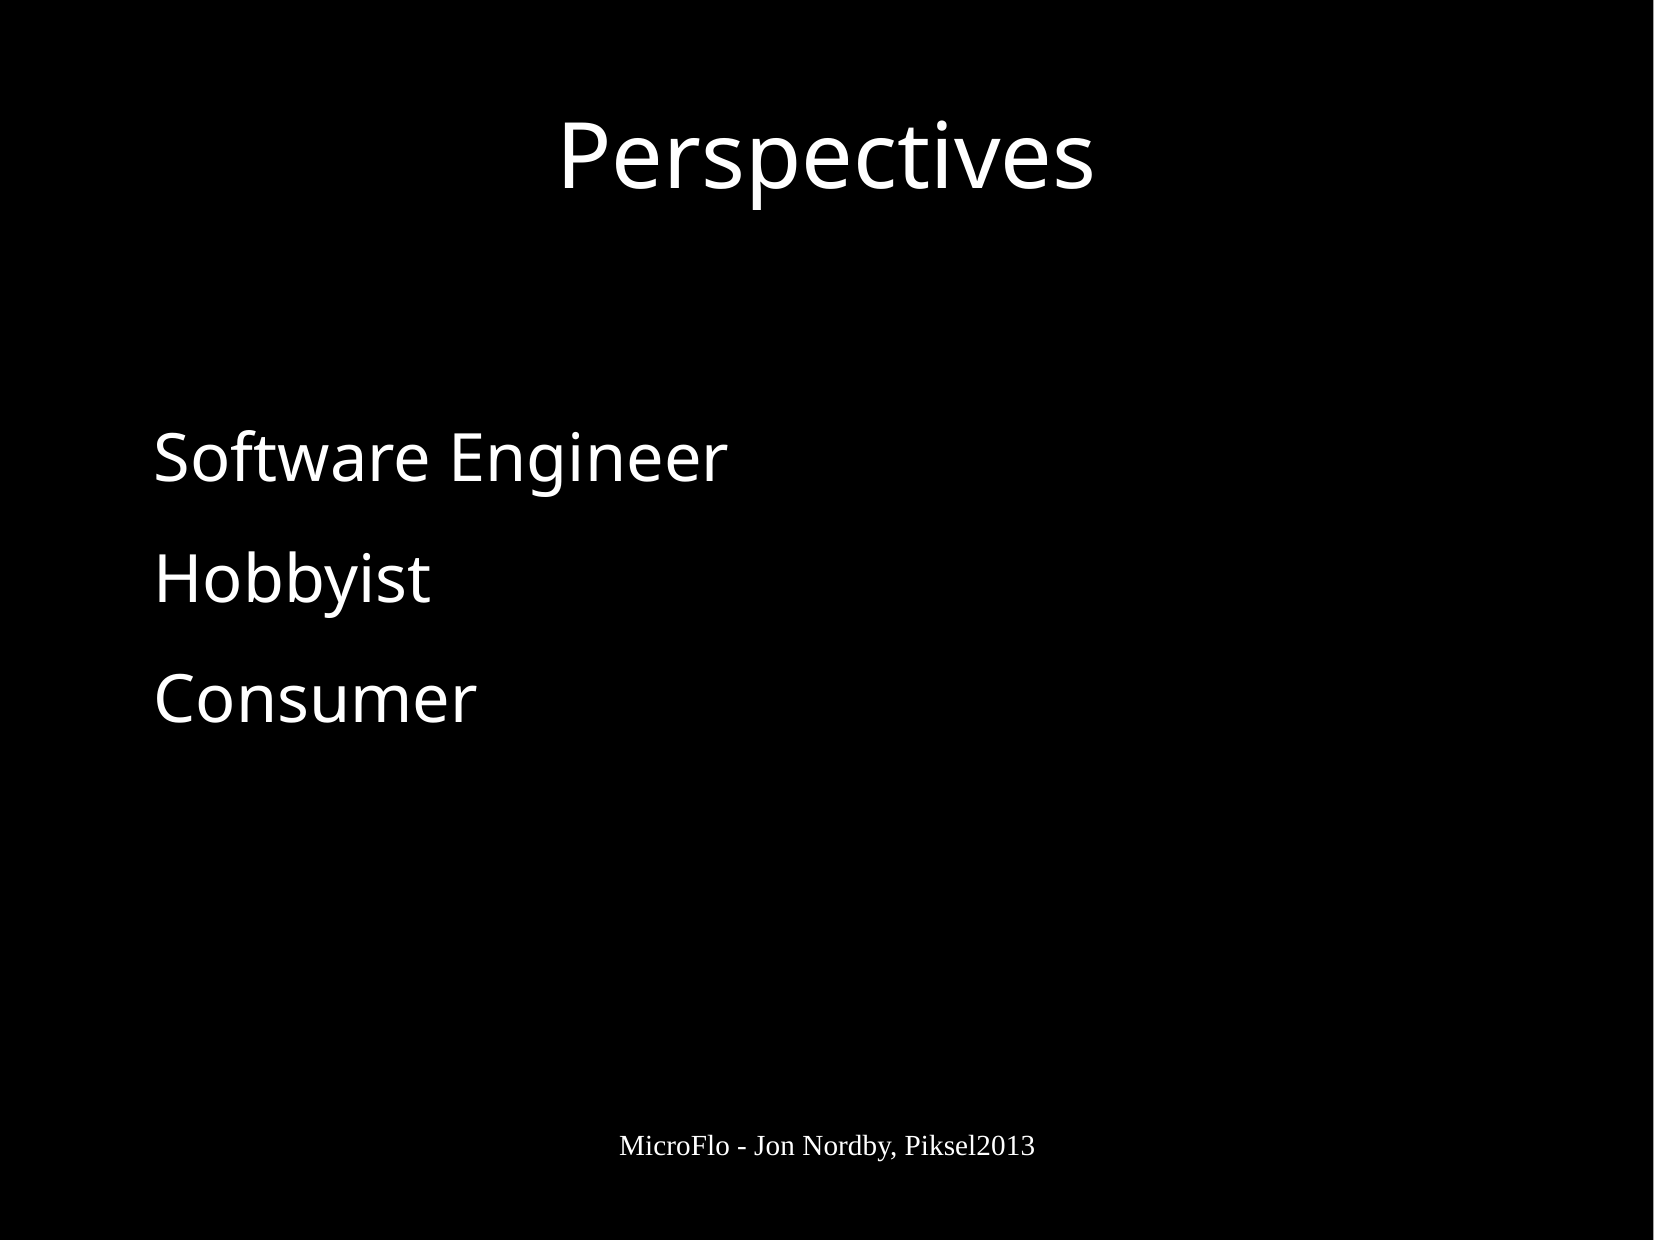

# Perspectives
Software Engineer
Hobbyist
Consumer
MicroFlo - Jon Nordby, Piksel2013